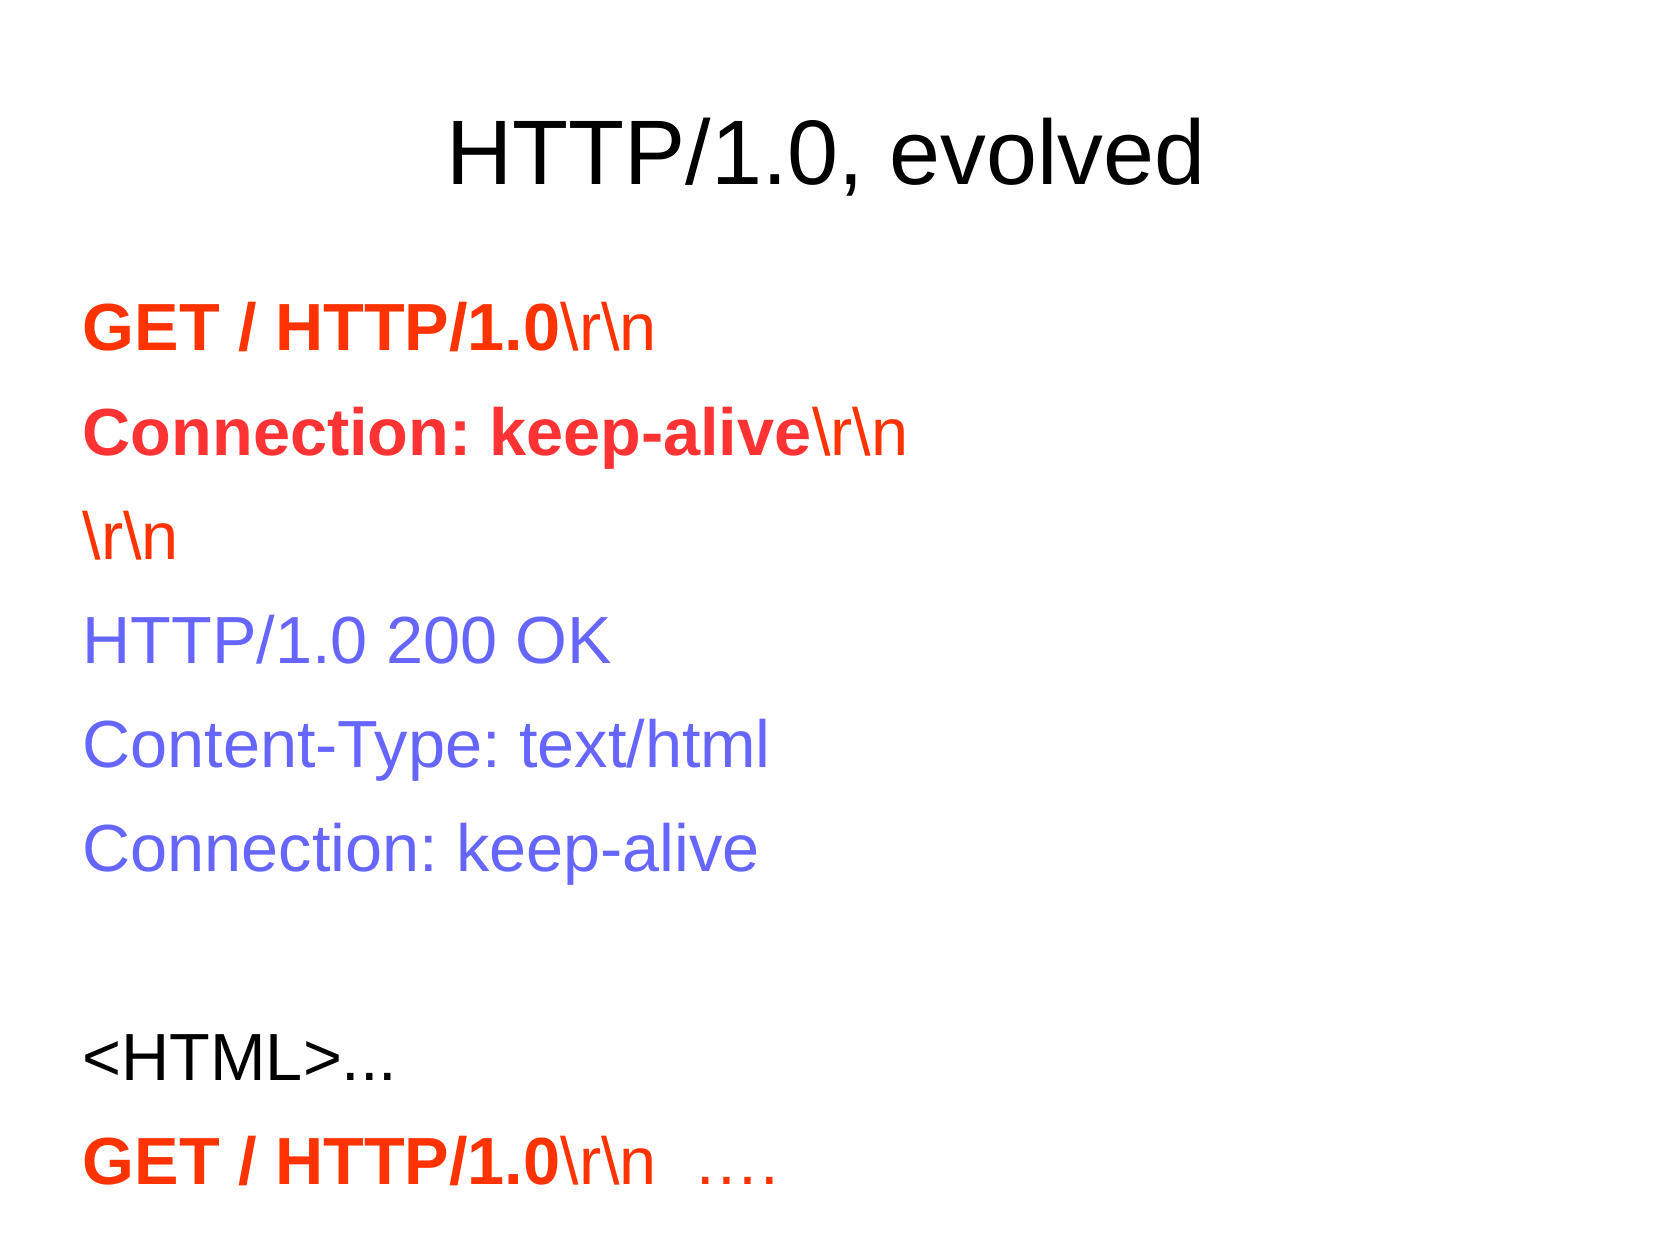

# HTTP/1.0, evolved
GET / HTTP/1.0\r\n
Connection: keep-alive\r\n
\r\n
HTTP/1.0 200 OK
Content-Type: text/html
Connection: keep-alive
<HTML>...
GET / HTTP/1.0\r\n ….